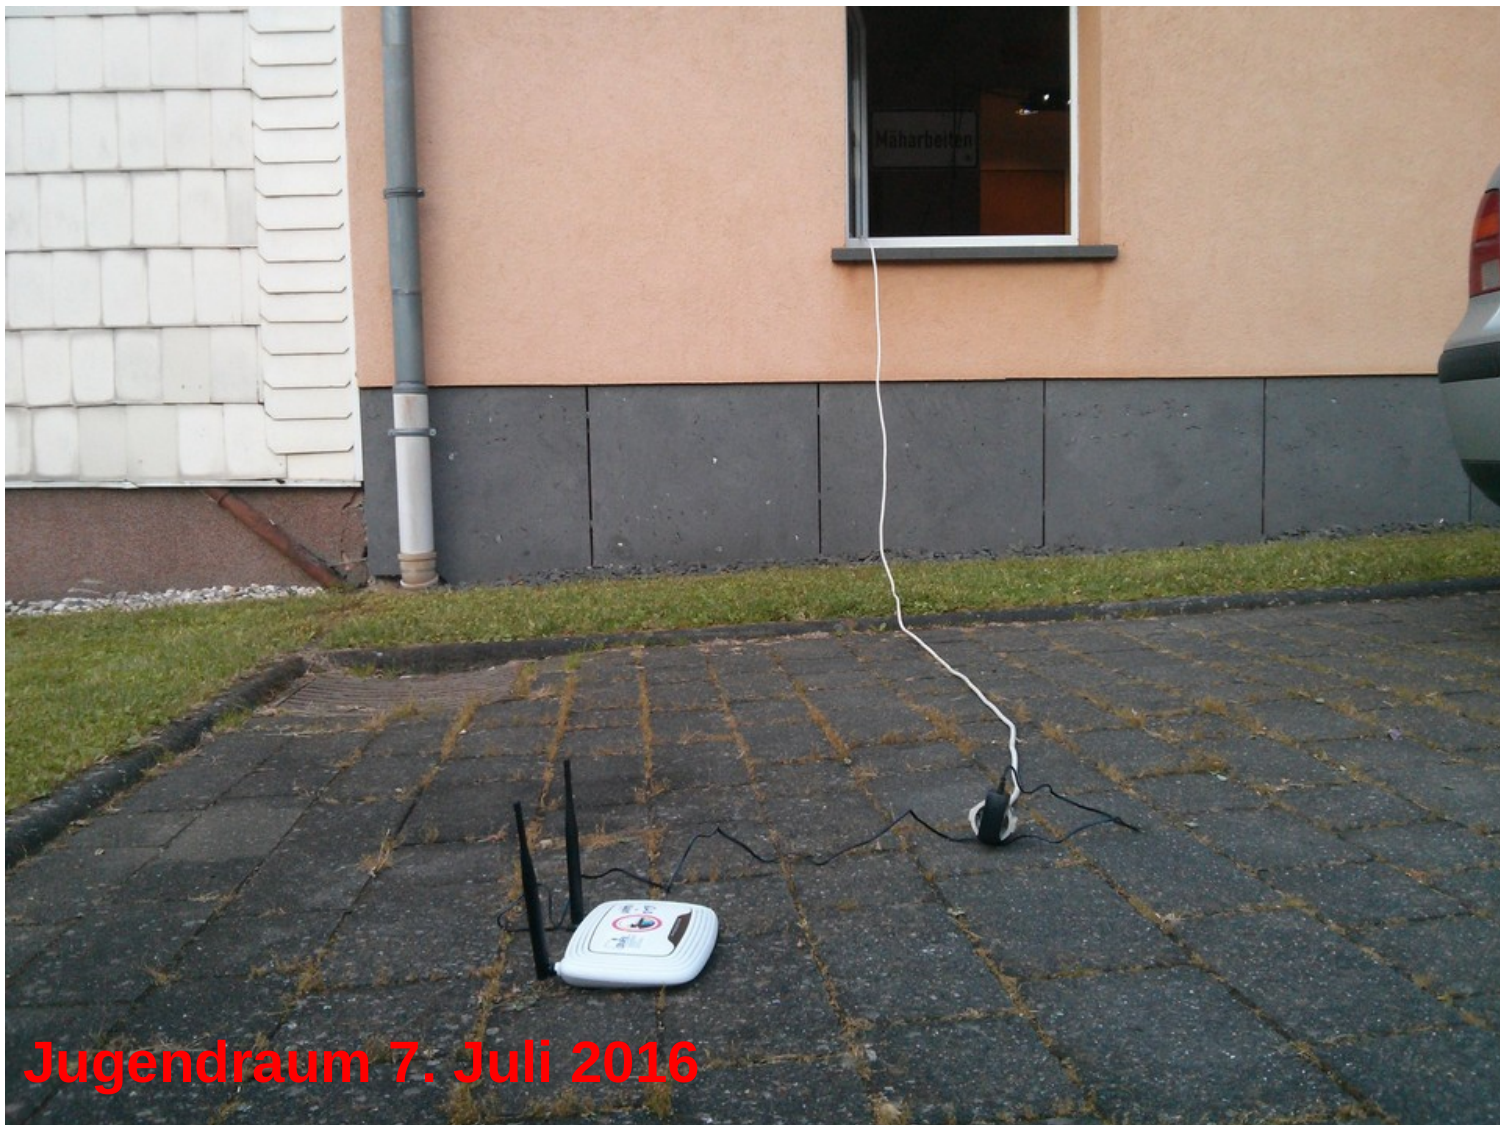

# Jugendraum 7. Juli 2016
21
freifunk-myk.de